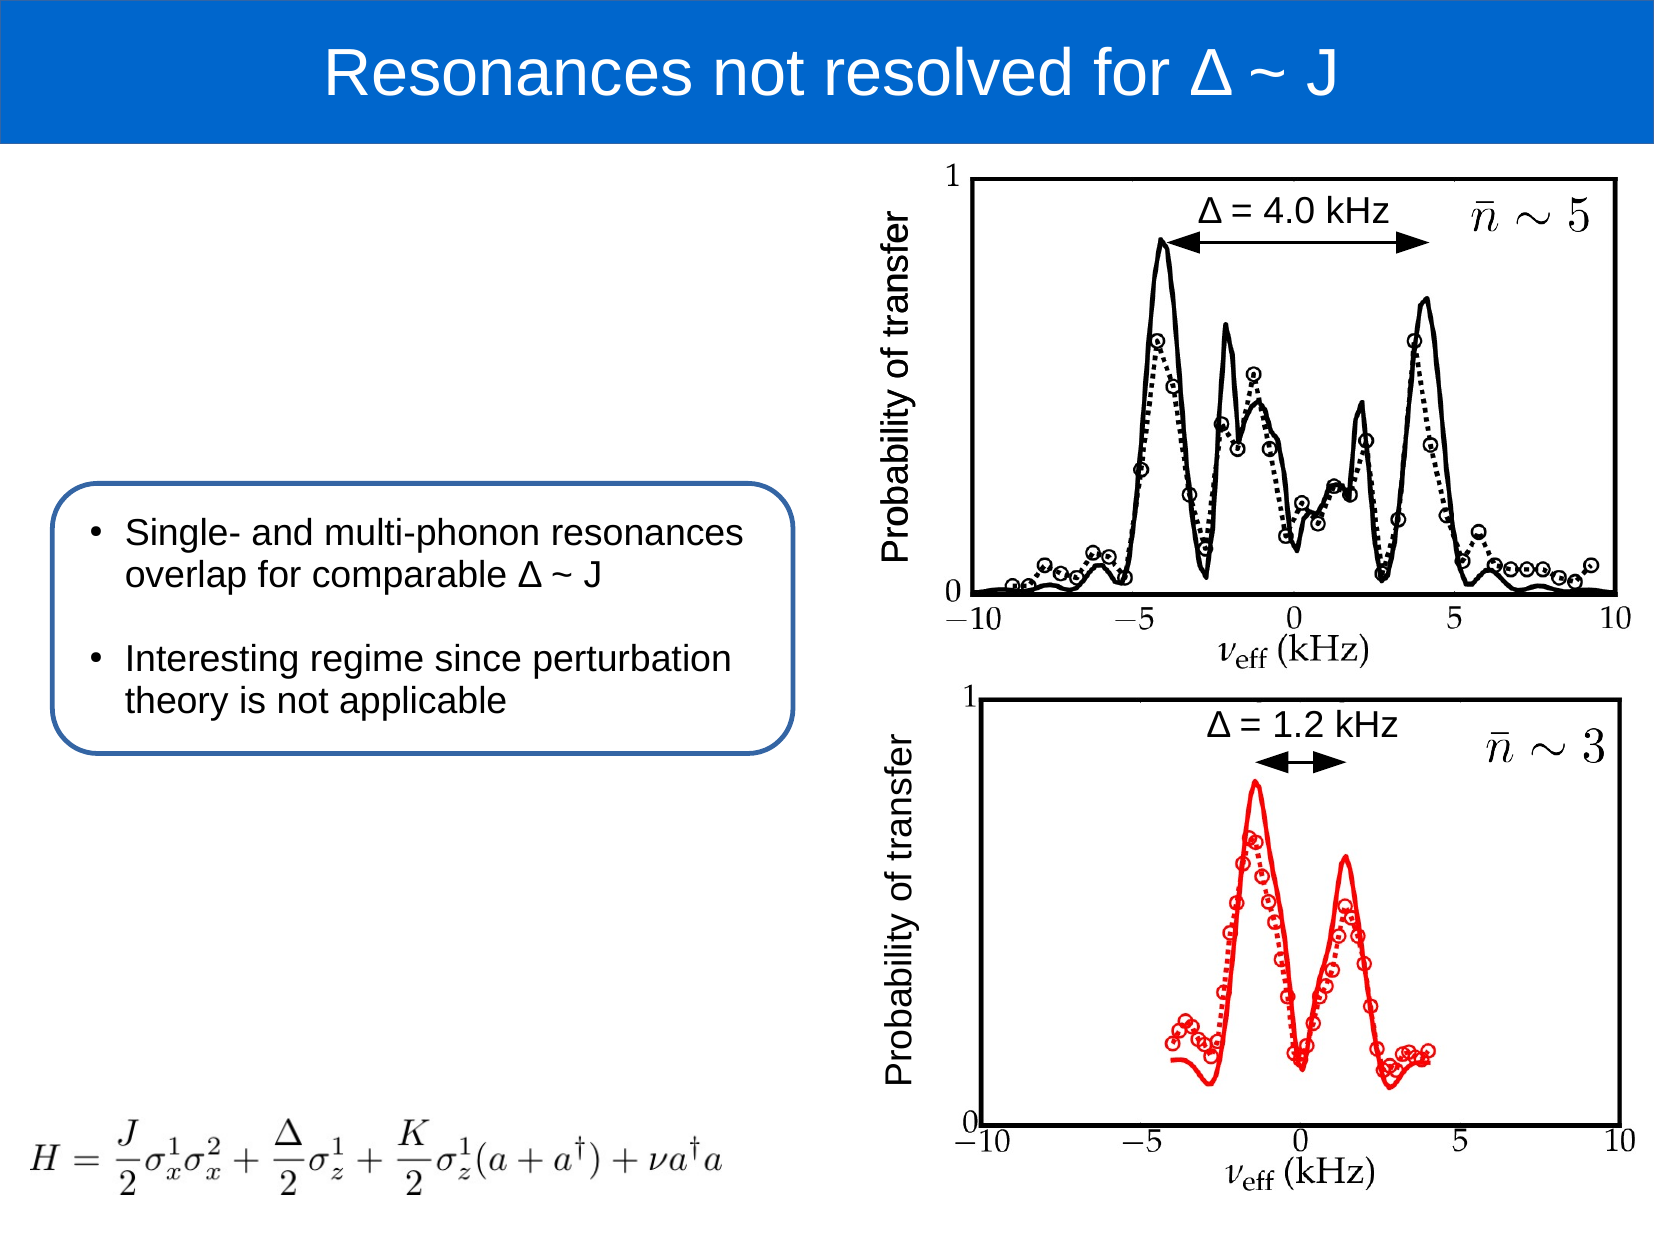

# Resonances not resolved for Δ ~ J
Δ = 4.0 kHz
Probability of transfer
Probability of transfer
Single- and multi-phonon resonances
overlap for comparable Δ ~ J
Interesting regime since perturbation
theory is not applicable
Δ = 1.2 kHz
Probability of transfer